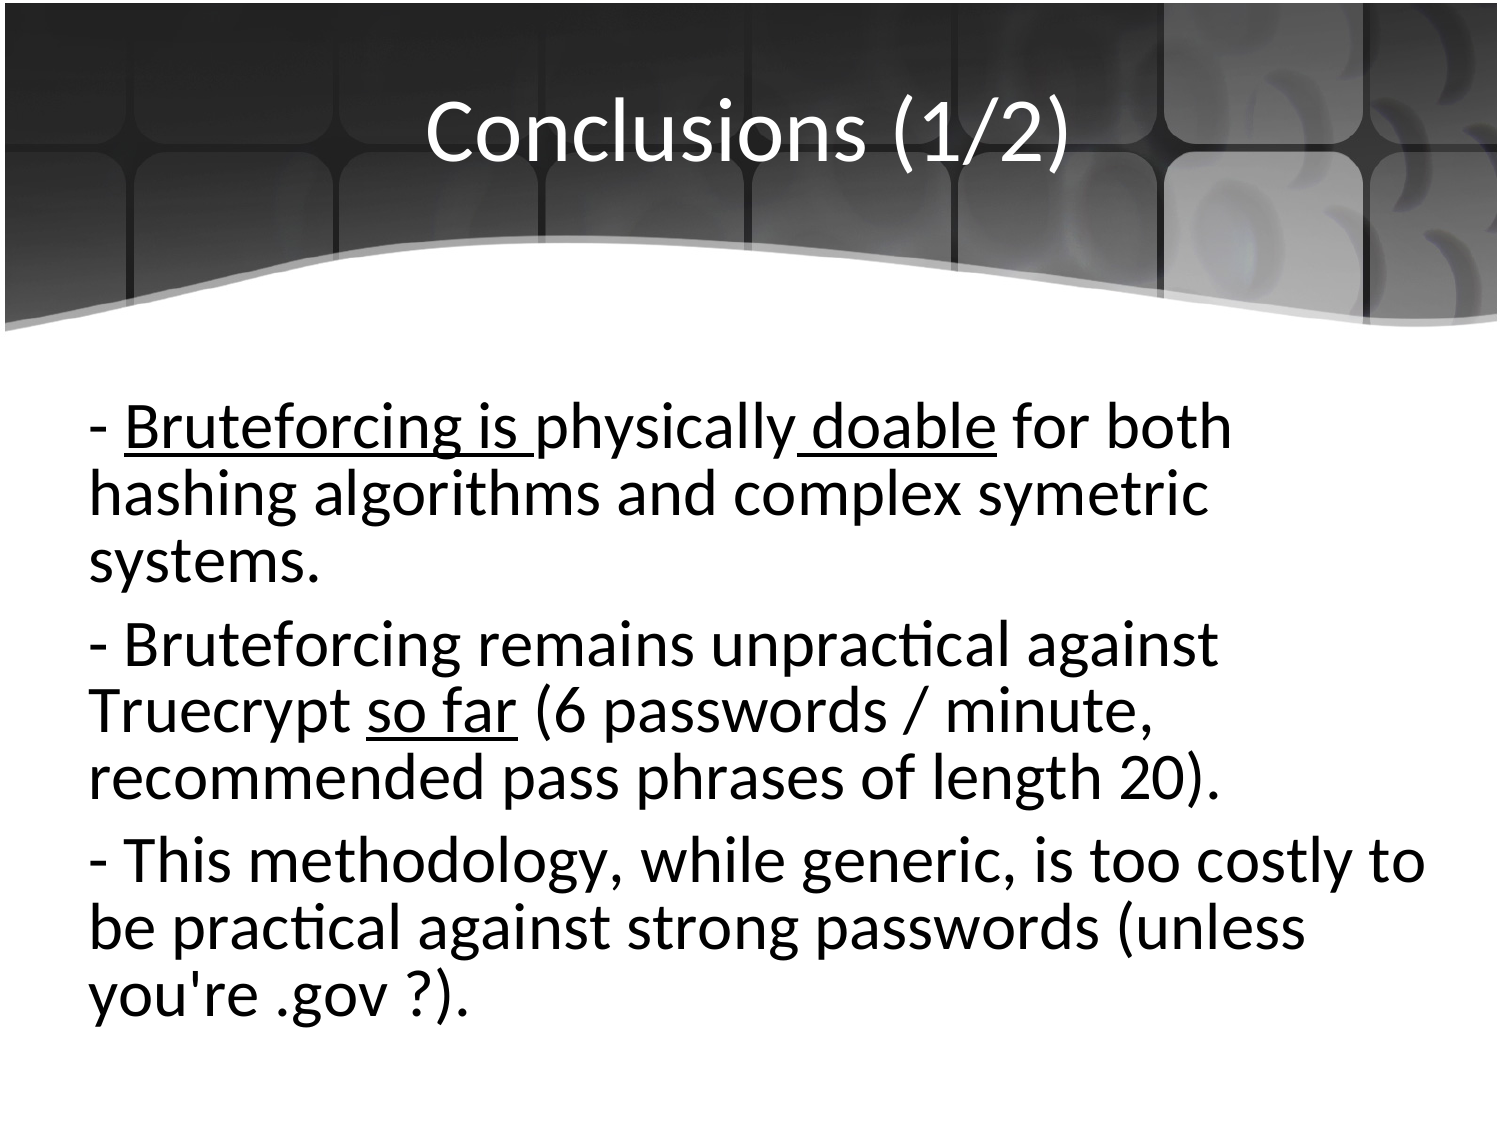

Conclusions (1/2)
#
- Bruteforcing is physically doable for both hashing algorithms and complex symetric systems.
- Bruteforcing remains unpractical against Truecrypt so far (6 passwords / minute, recommended pass phrases of length 20).
- This methodology, while generic, is too costly to be practical against strong passwords (unless you're .gov ?).